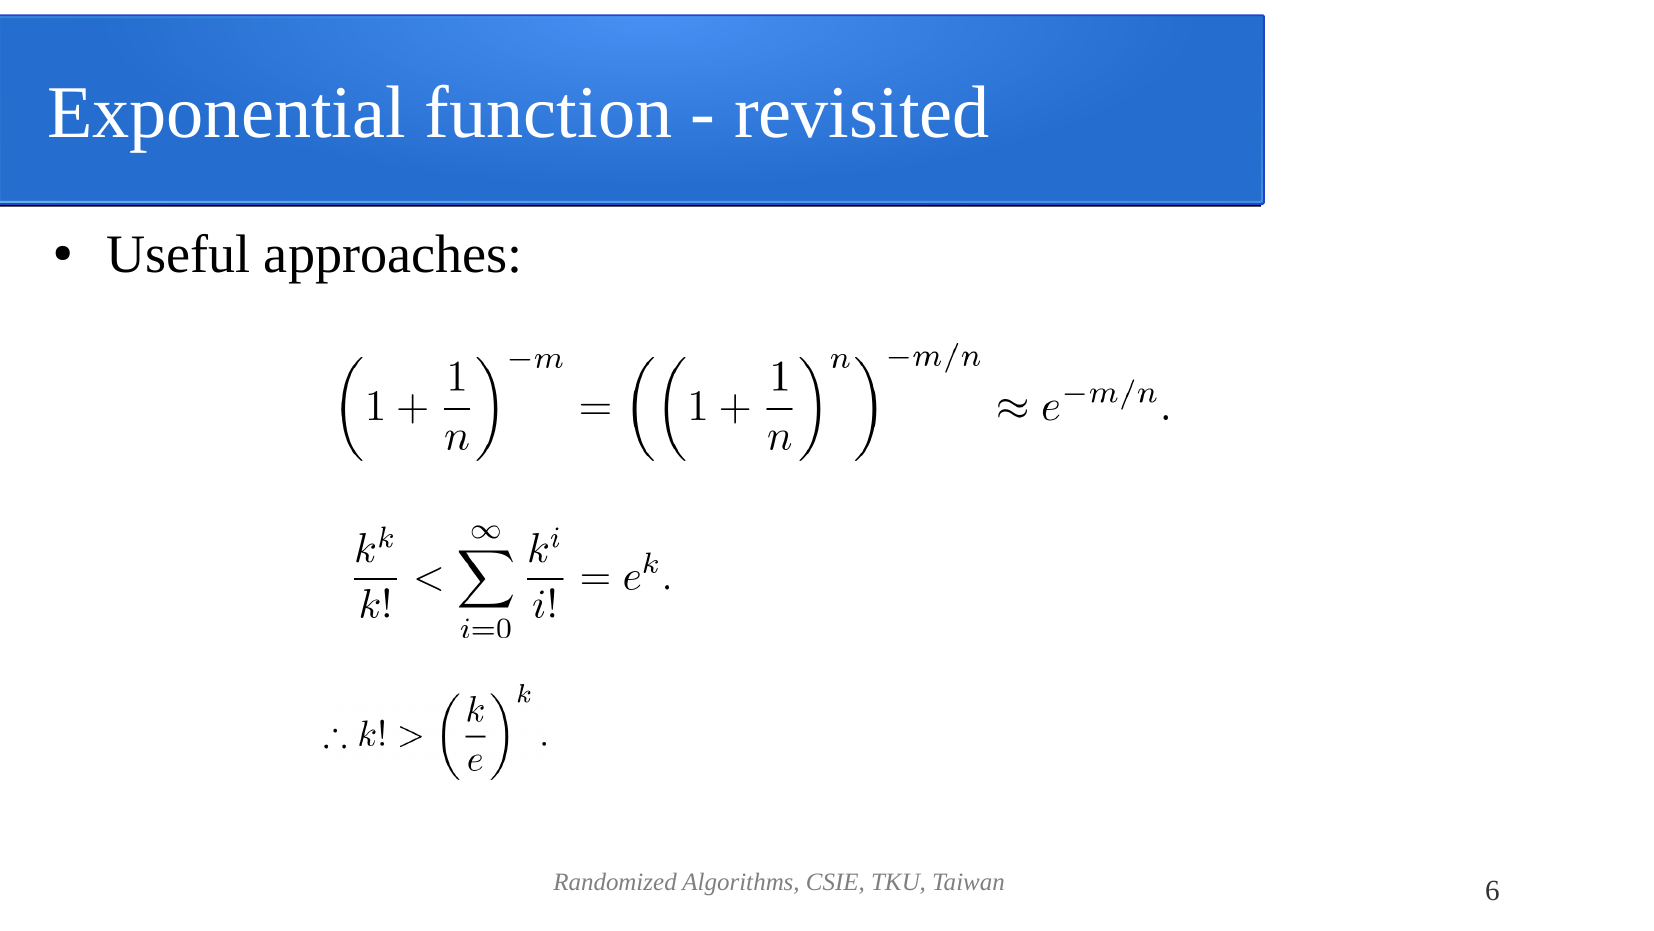

# Exponential function - revisited
Useful approaches:
Randomized Algorithms, CSIE, TKU, Taiwan
6